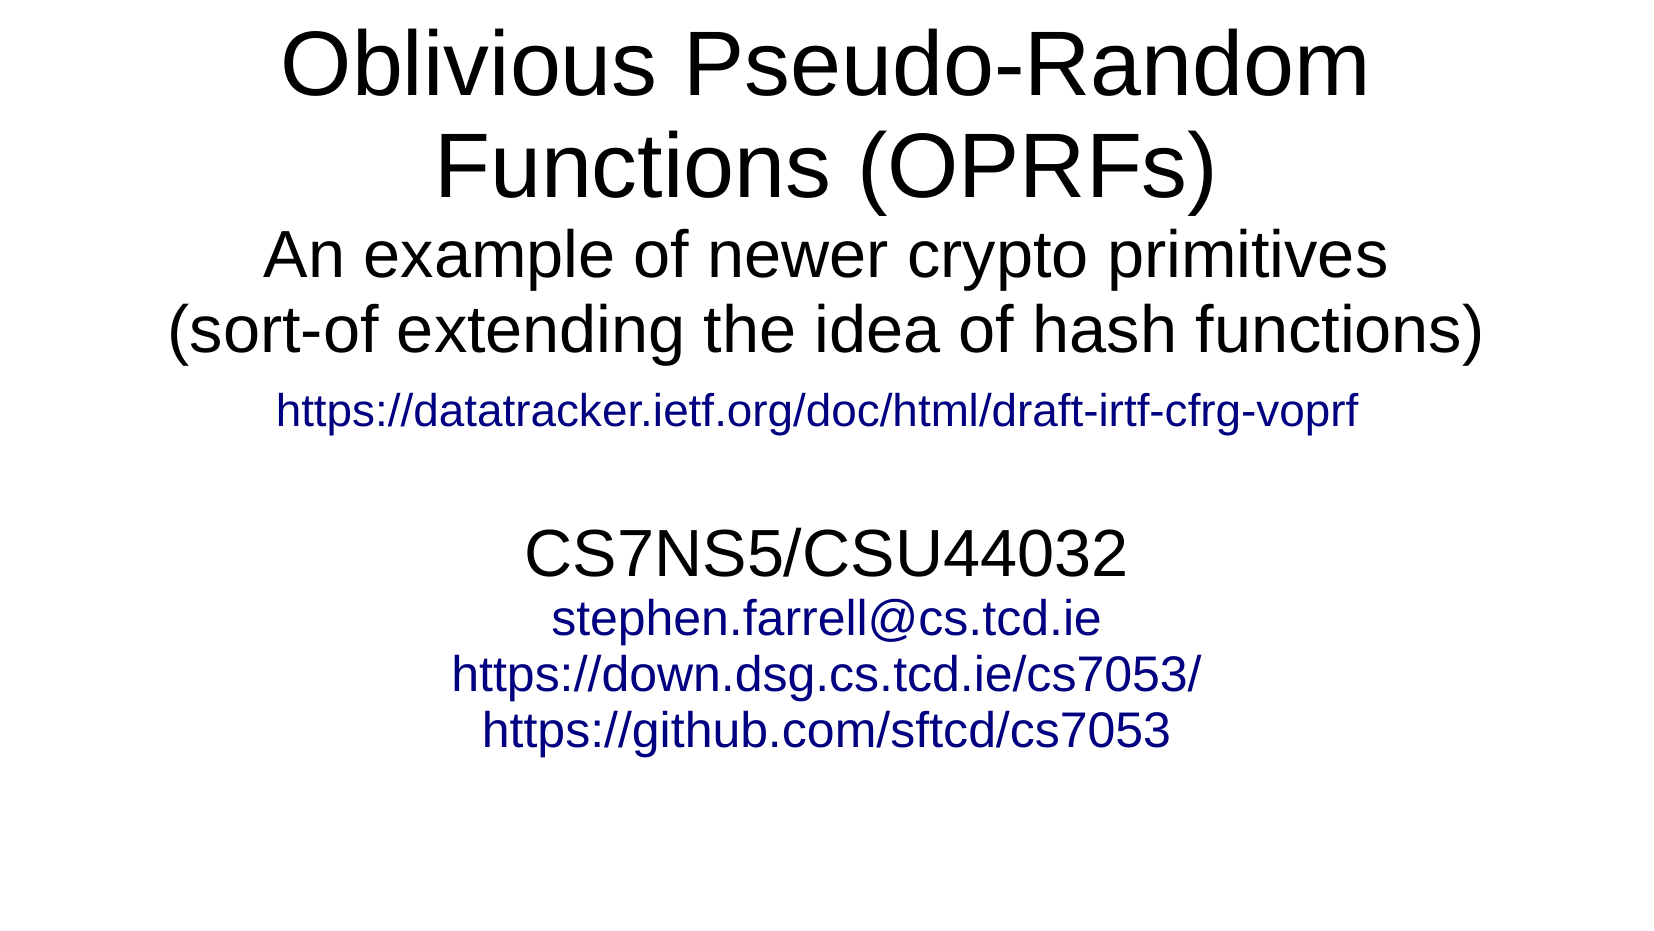

Oblivious Pseudo-Random Functions (OPRFs)
# An example of newer crypto primitives
(sort-of extending the idea of hash functions)
https://datatracker.ietf.org/doc/html/draft-irtf-cfrg-voprf
CS7NS5/CSU44032
stephen.farrell@cs.tcd.ie
https://down.dsg.cs.tcd.ie/cs7053/
https://github.com/sftcd/cs7053